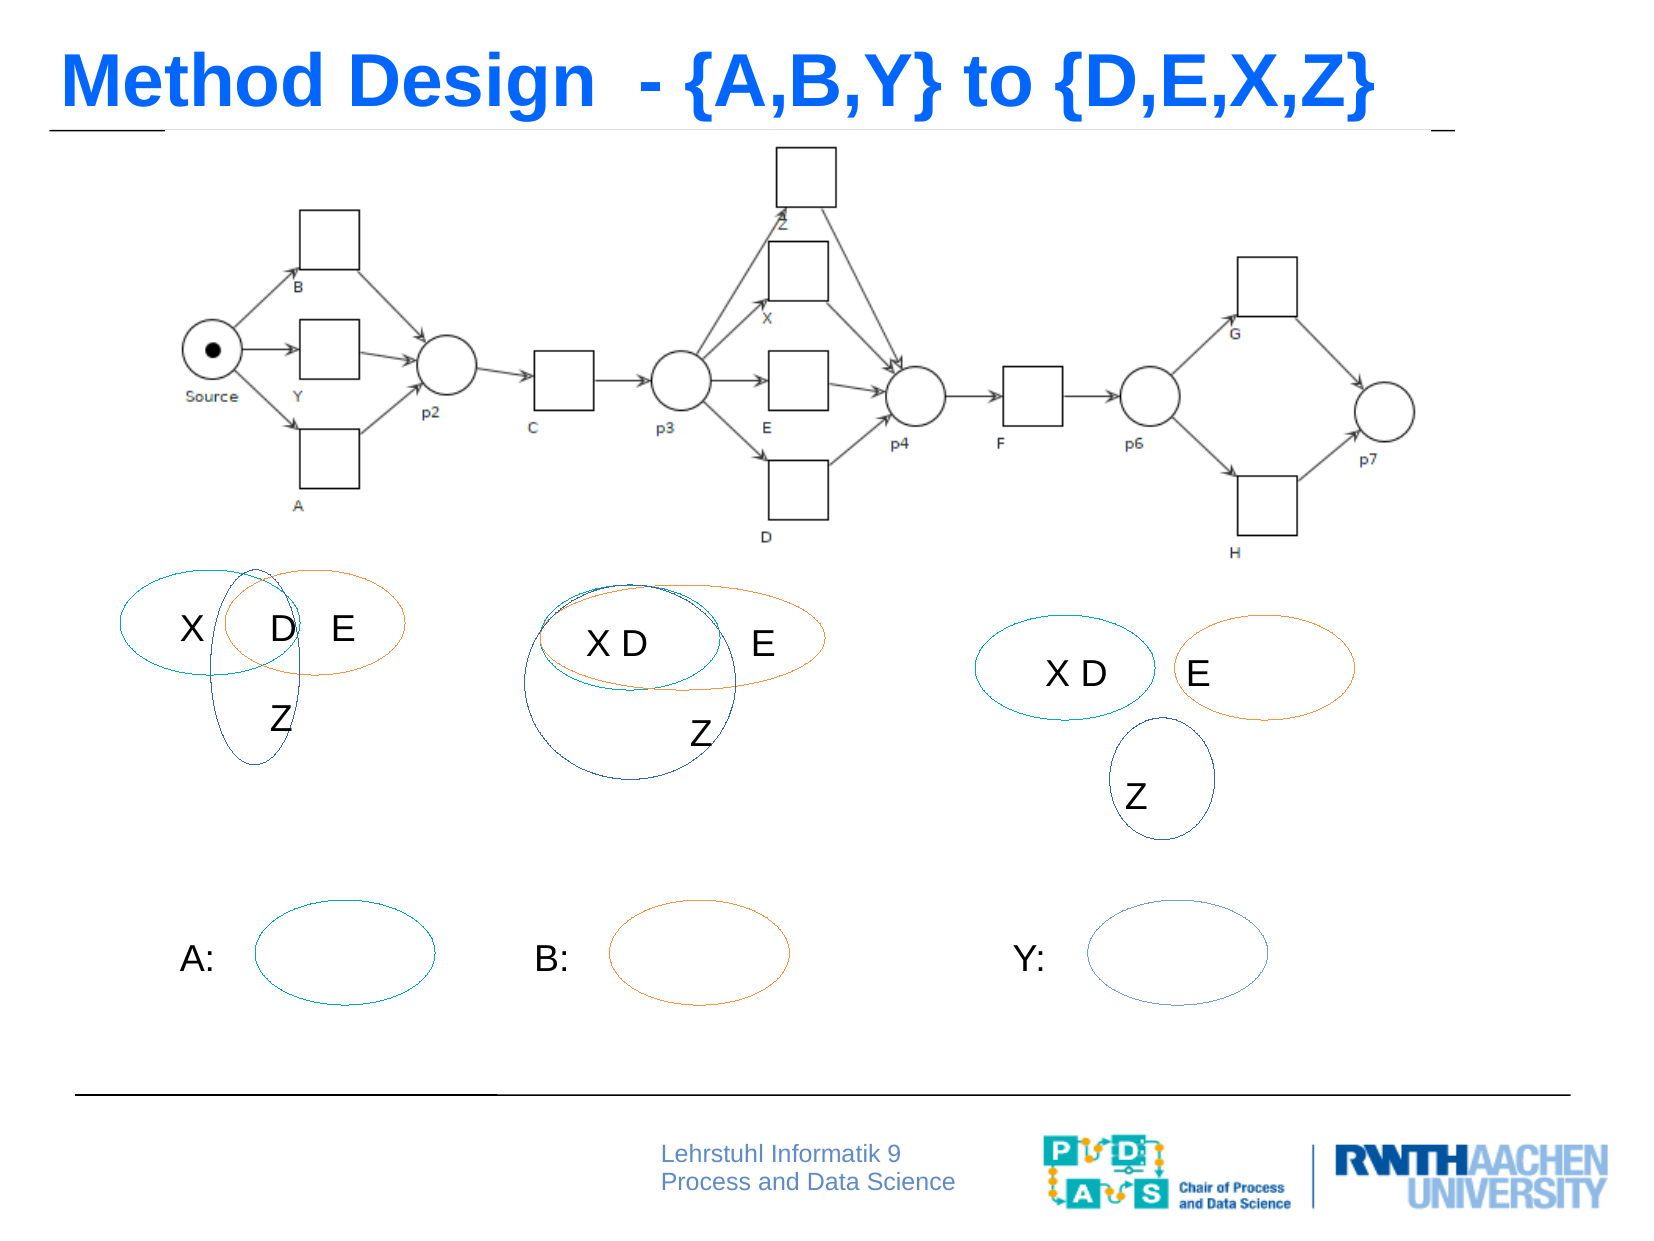

# Method Design - {A,B,Y} to {D,E,X,Z}
X
D
E
X D
E
 X D
E
Z
Z
Z
A:
B:
Y: